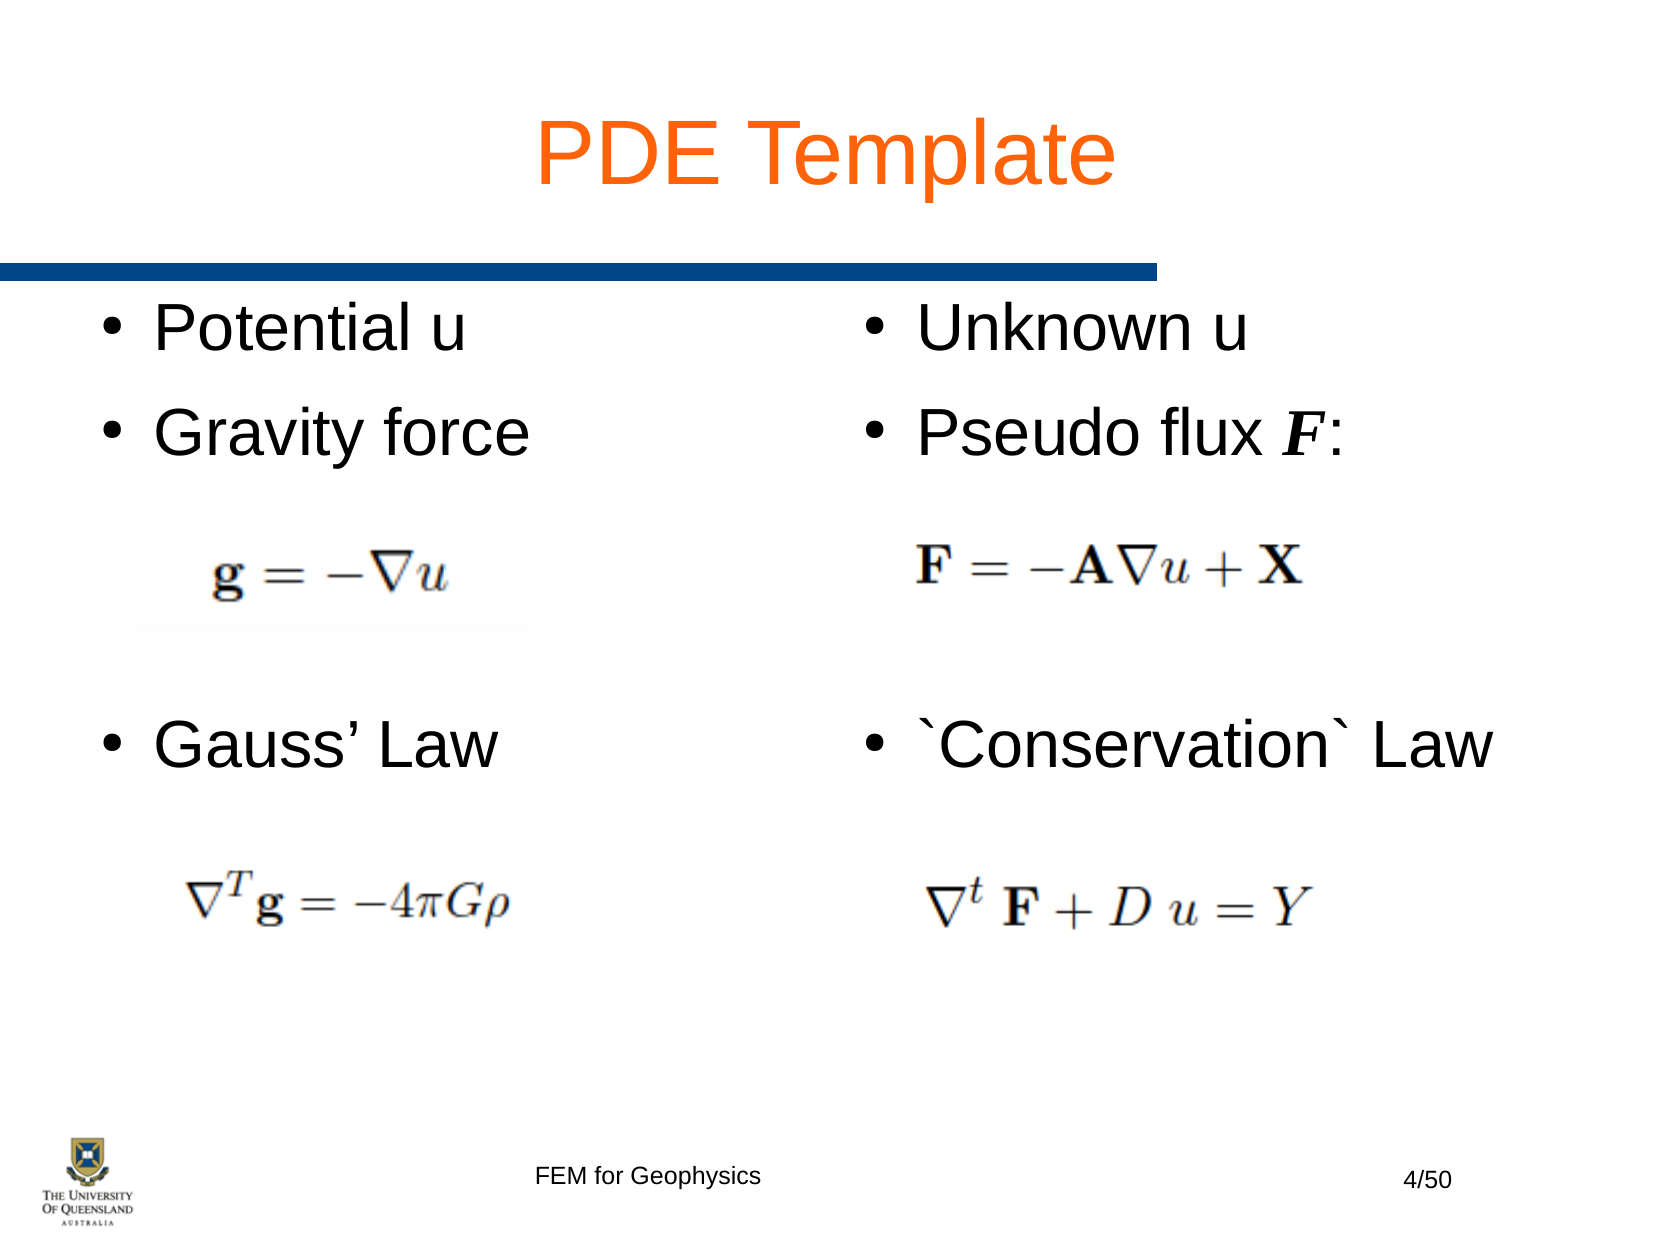

# PDE Template
Potential u
Gravity force
Gauss’ Law
Unknown u
Pseudo flux F:
`Conservation` Law